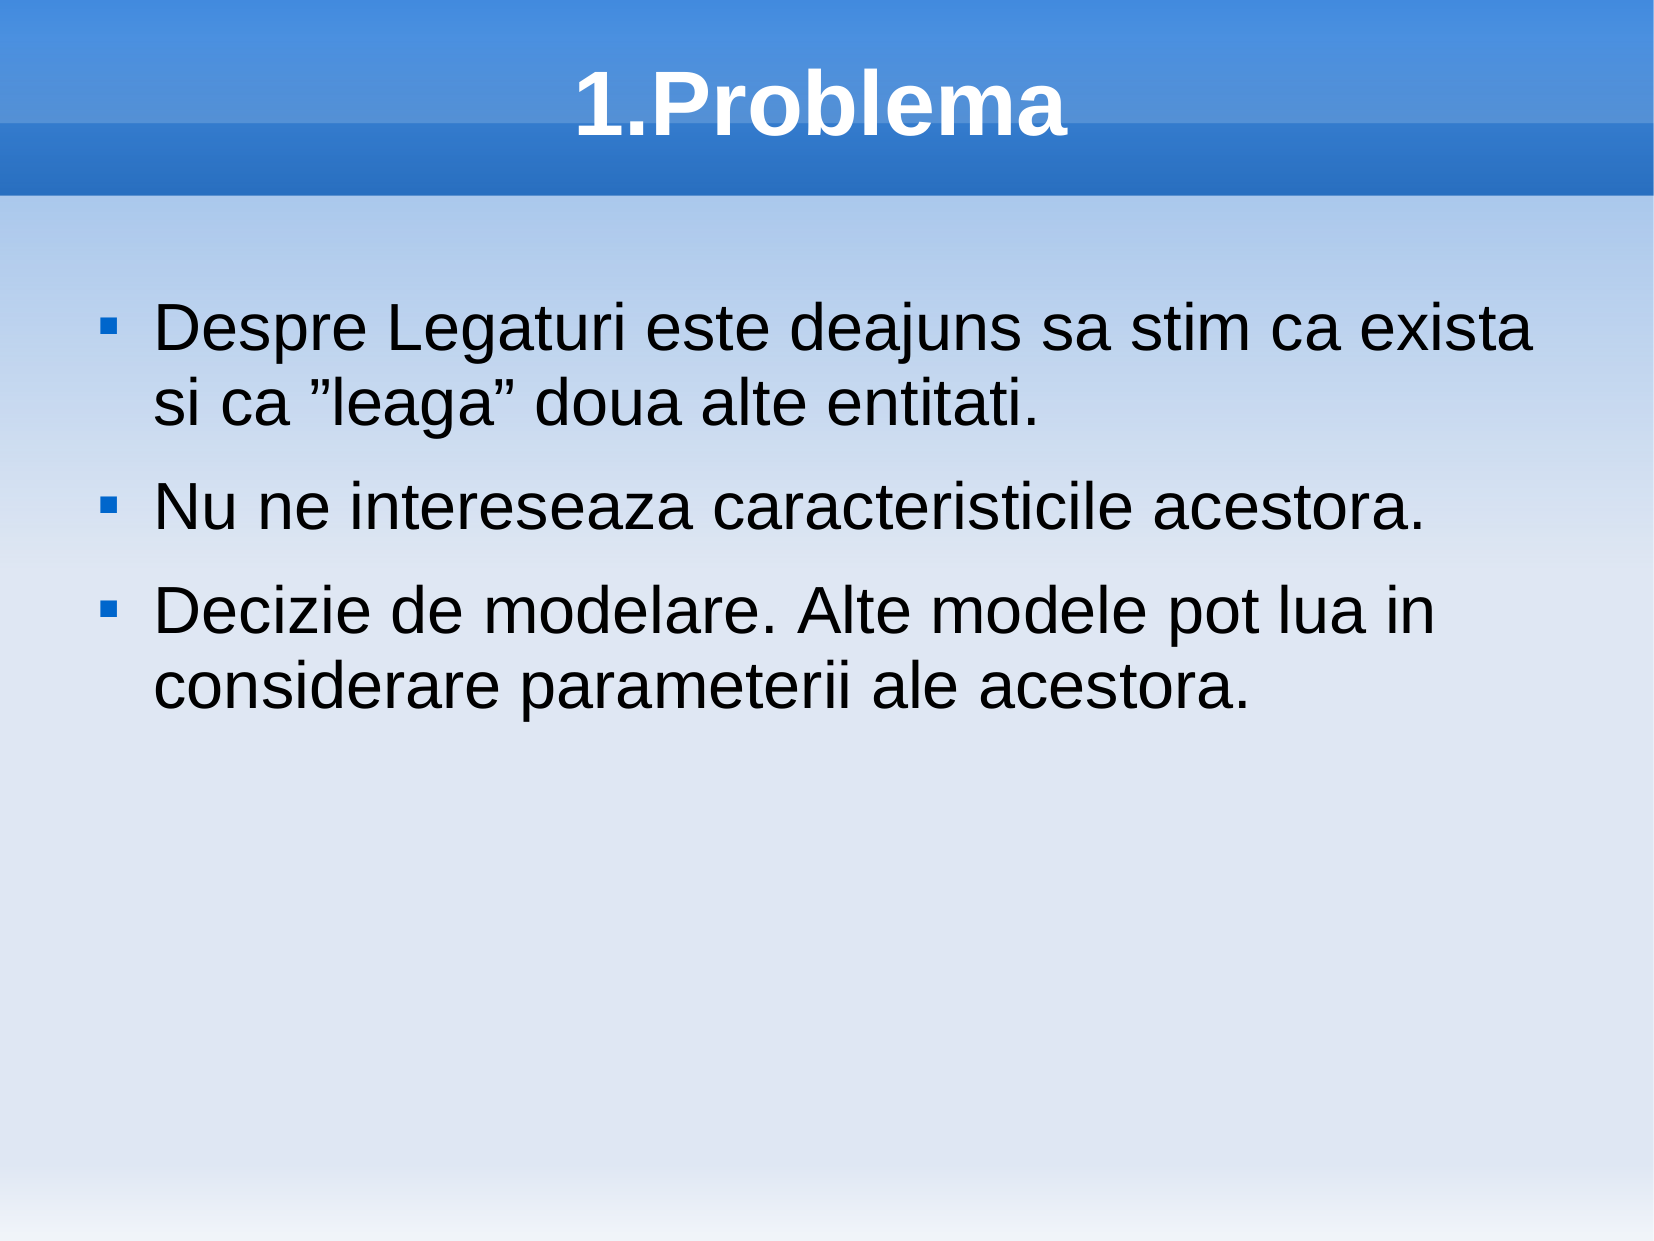

# 1.Problema
Despre Legaturi este deajuns sa stim ca exista si ca ”leaga” doua alte entitati.
Nu ne intereseaza caracteristicile acestora.
Decizie de modelare. Alte modele pot lua in considerare parameterii ale acestora.